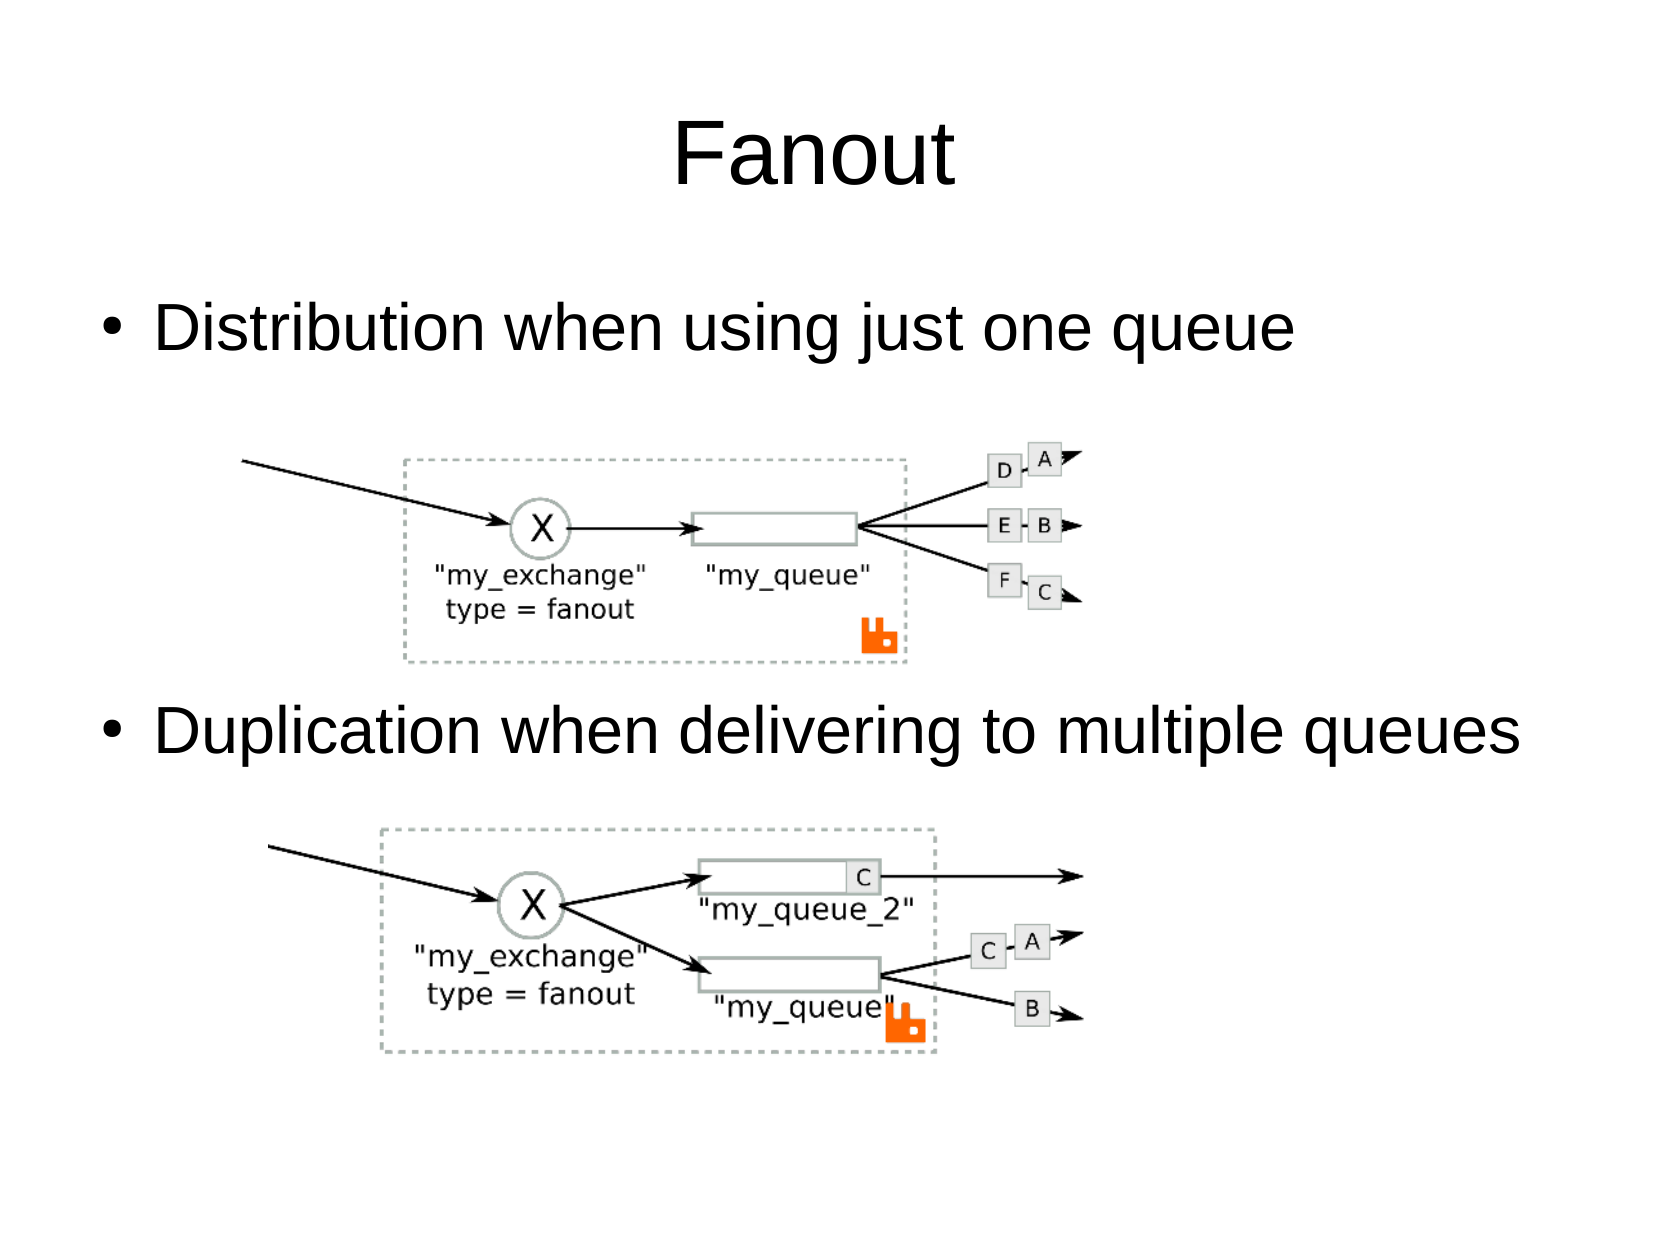

# Fanout
Distribution when using just one queue
Duplication when delivering to multiple queues